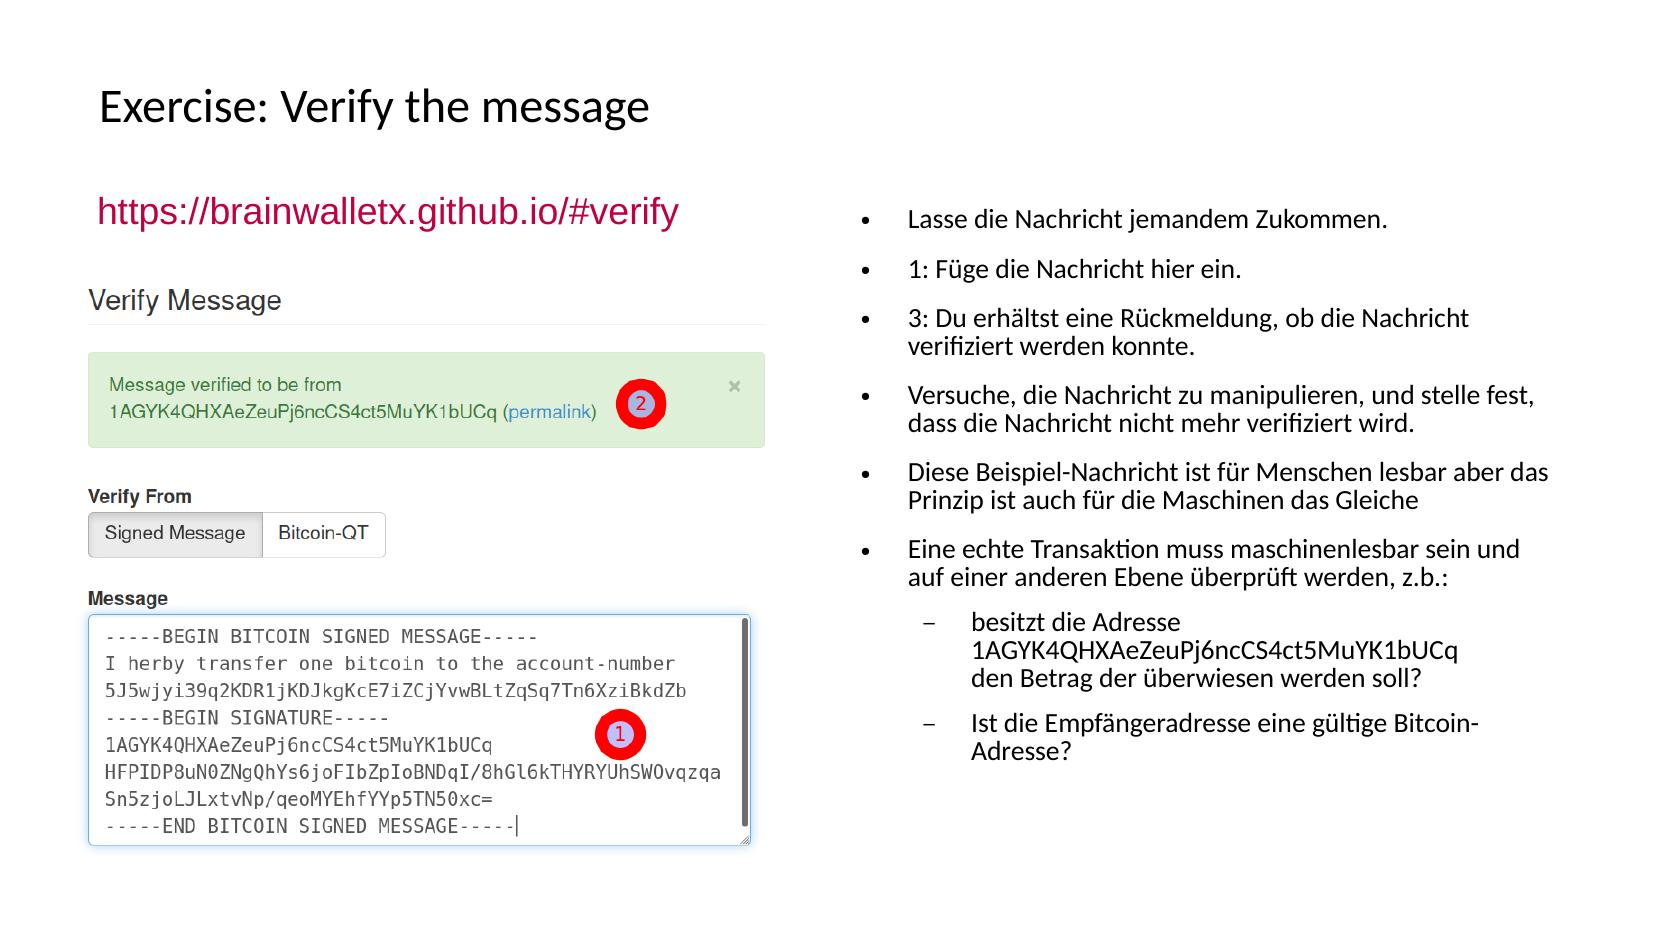

# Exercise: Verify the message
https://brainwalletx.github.io/#verify
Lasse die Nachricht jemandem Zukommen.
1: Füge die Nachricht hier ein.
3: Du erhältst eine Rückmeldung, ob die Nachricht verifiziert werden konnte.
Versuche, die Nachricht zu manipulieren, und stelle fest, dass die Nachricht nicht mehr verifiziert wird.
Diese Beispiel-Nachricht ist für Menschen lesbar aber das Prinzip ist auch für die Maschinen das Gleiche
Eine echte Transaktion muss maschinenlesbar sein und auf einer anderen Ebene überprüft werden, z.b.:
besitzt die Adresse 1AGYK4QHXAeZeuPj6ncCS4ct5MuYK1bUCq
den Betrag der überwiesen werden soll?
Ist die Empfängeradresse eine gültige Bitcoin-Adresse?